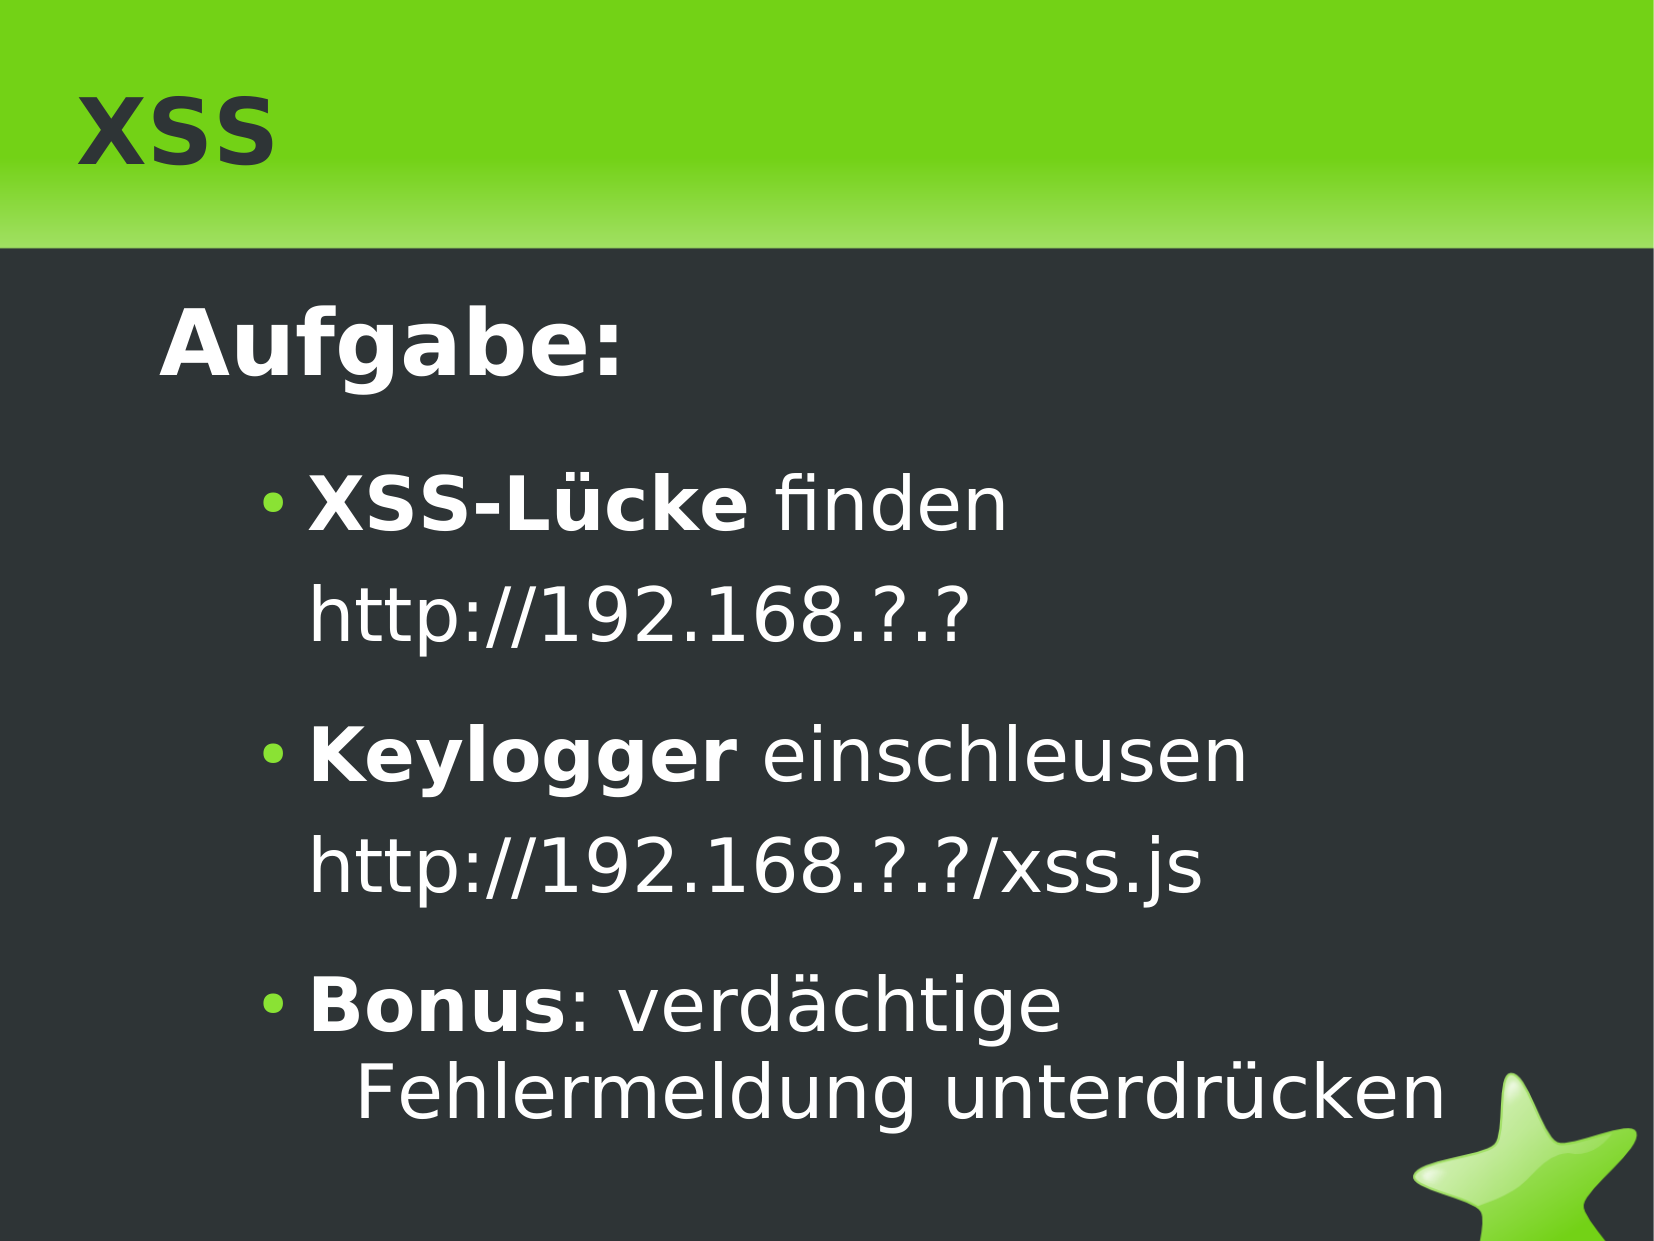

# XSS
Aufgabe:
XSS-Lücke finden
http://192.168.?.?
Keylogger einschleusen
http://192.168.?.?/xss.js
Bonus: verdächtige Fehlermeldung unterdrücken